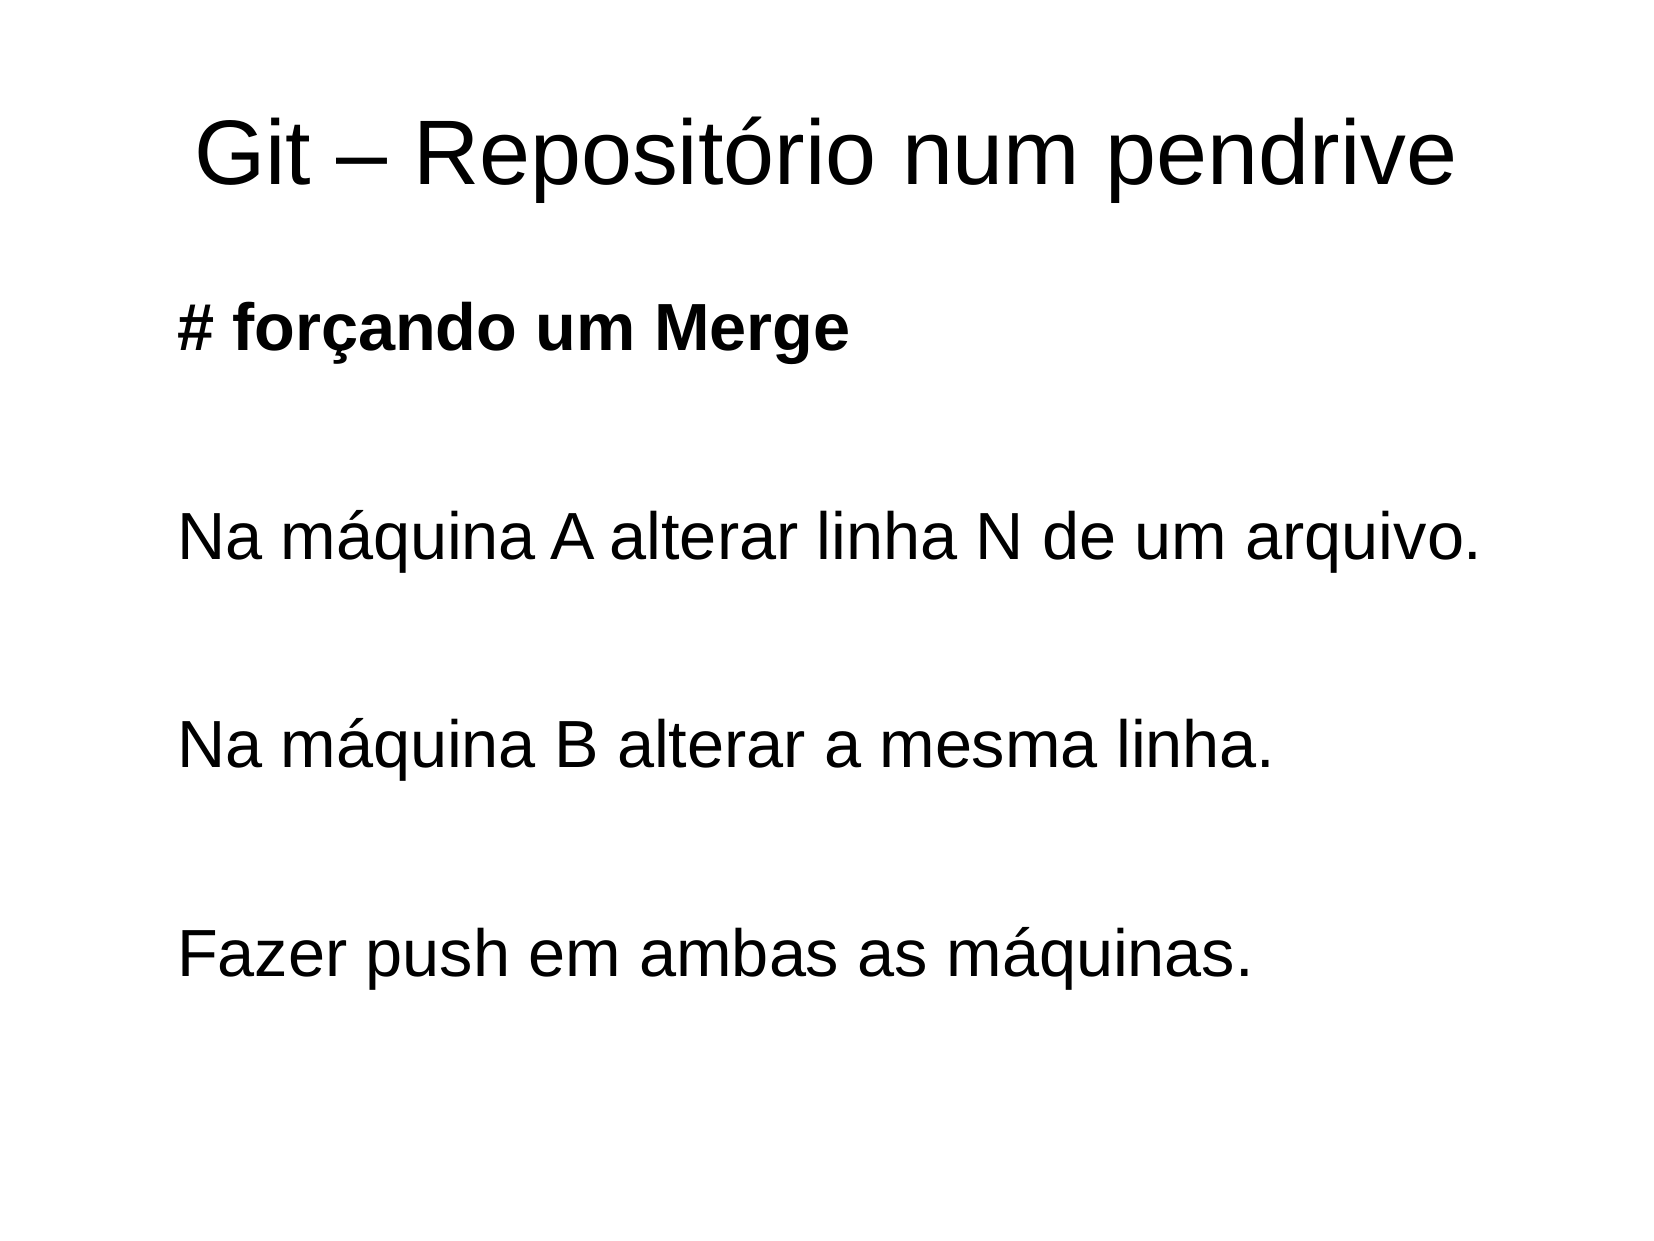

# Git – Repositório num pendrive
# forçando um Merge
Na máquina A alterar linha N de um arquivo.
Na máquina B alterar a mesma linha.
Fazer push em ambas as máquinas.